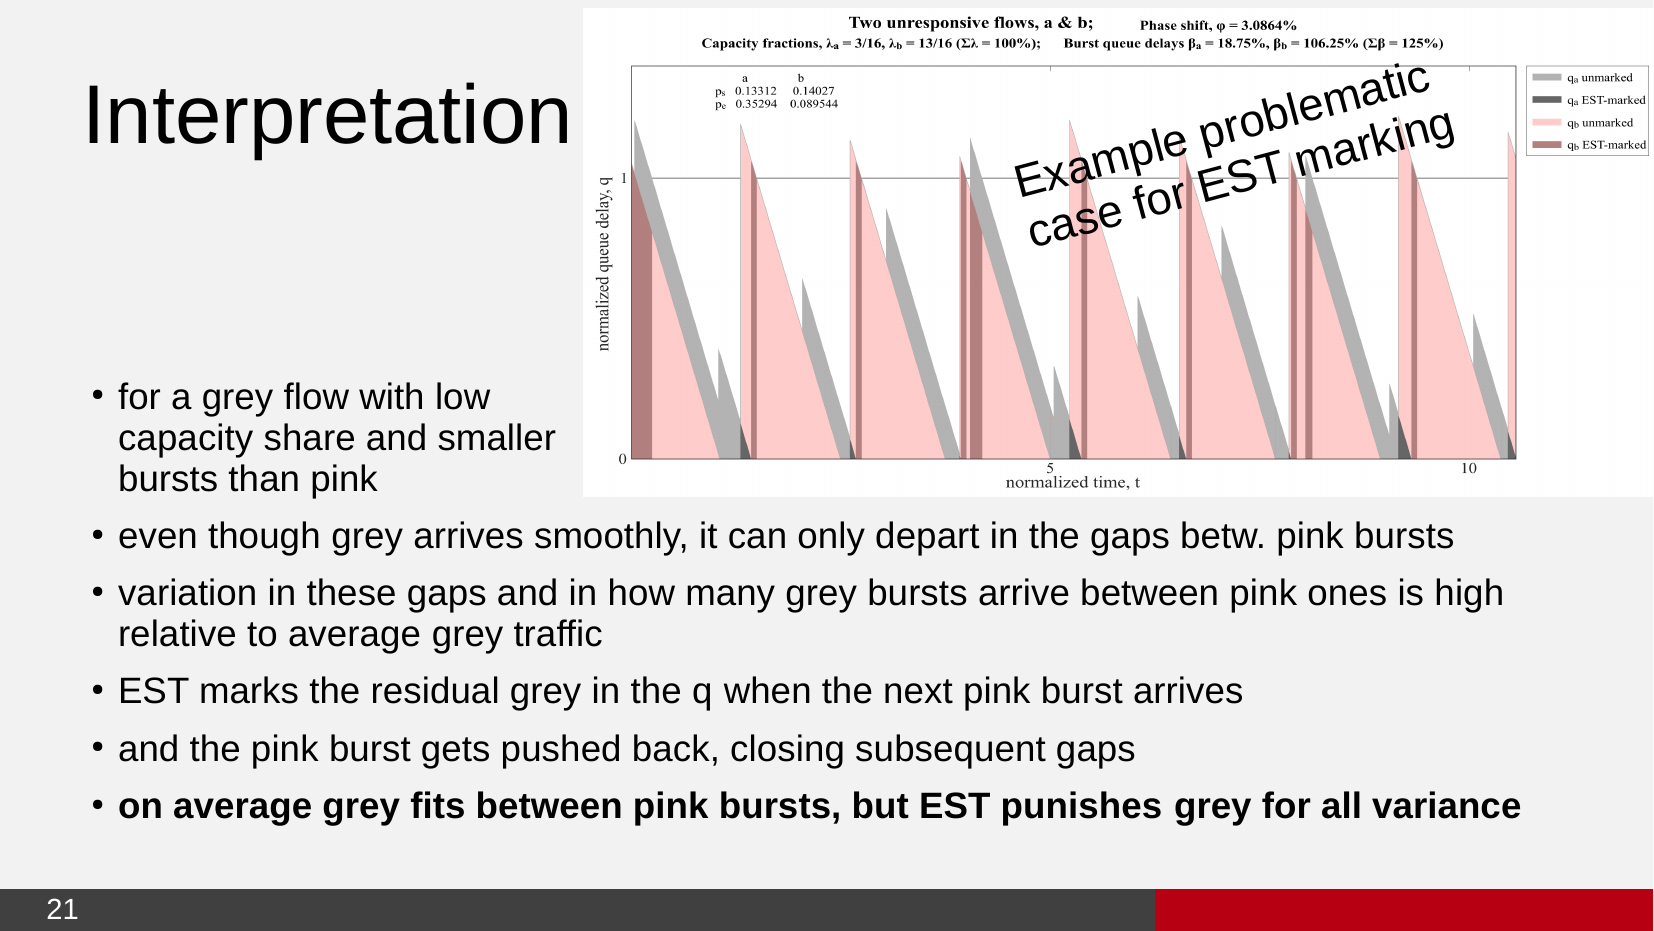

# Interpretation
Example problematic case for EST marking
for a grey flow with low
capacity share and smaller
bursts than pink
even though grey arrives smoothly, it can only depart in the gaps betw. pink bursts
variation in these gaps and in how many grey bursts arrive between pink ones is high relative to average grey traffic
EST marks the residual grey in the q when the next pink burst arrives
and the pink burst gets pushed back, closing subsequent gaps
on average grey fits between pink bursts, but EST punishes grey for all variance
21